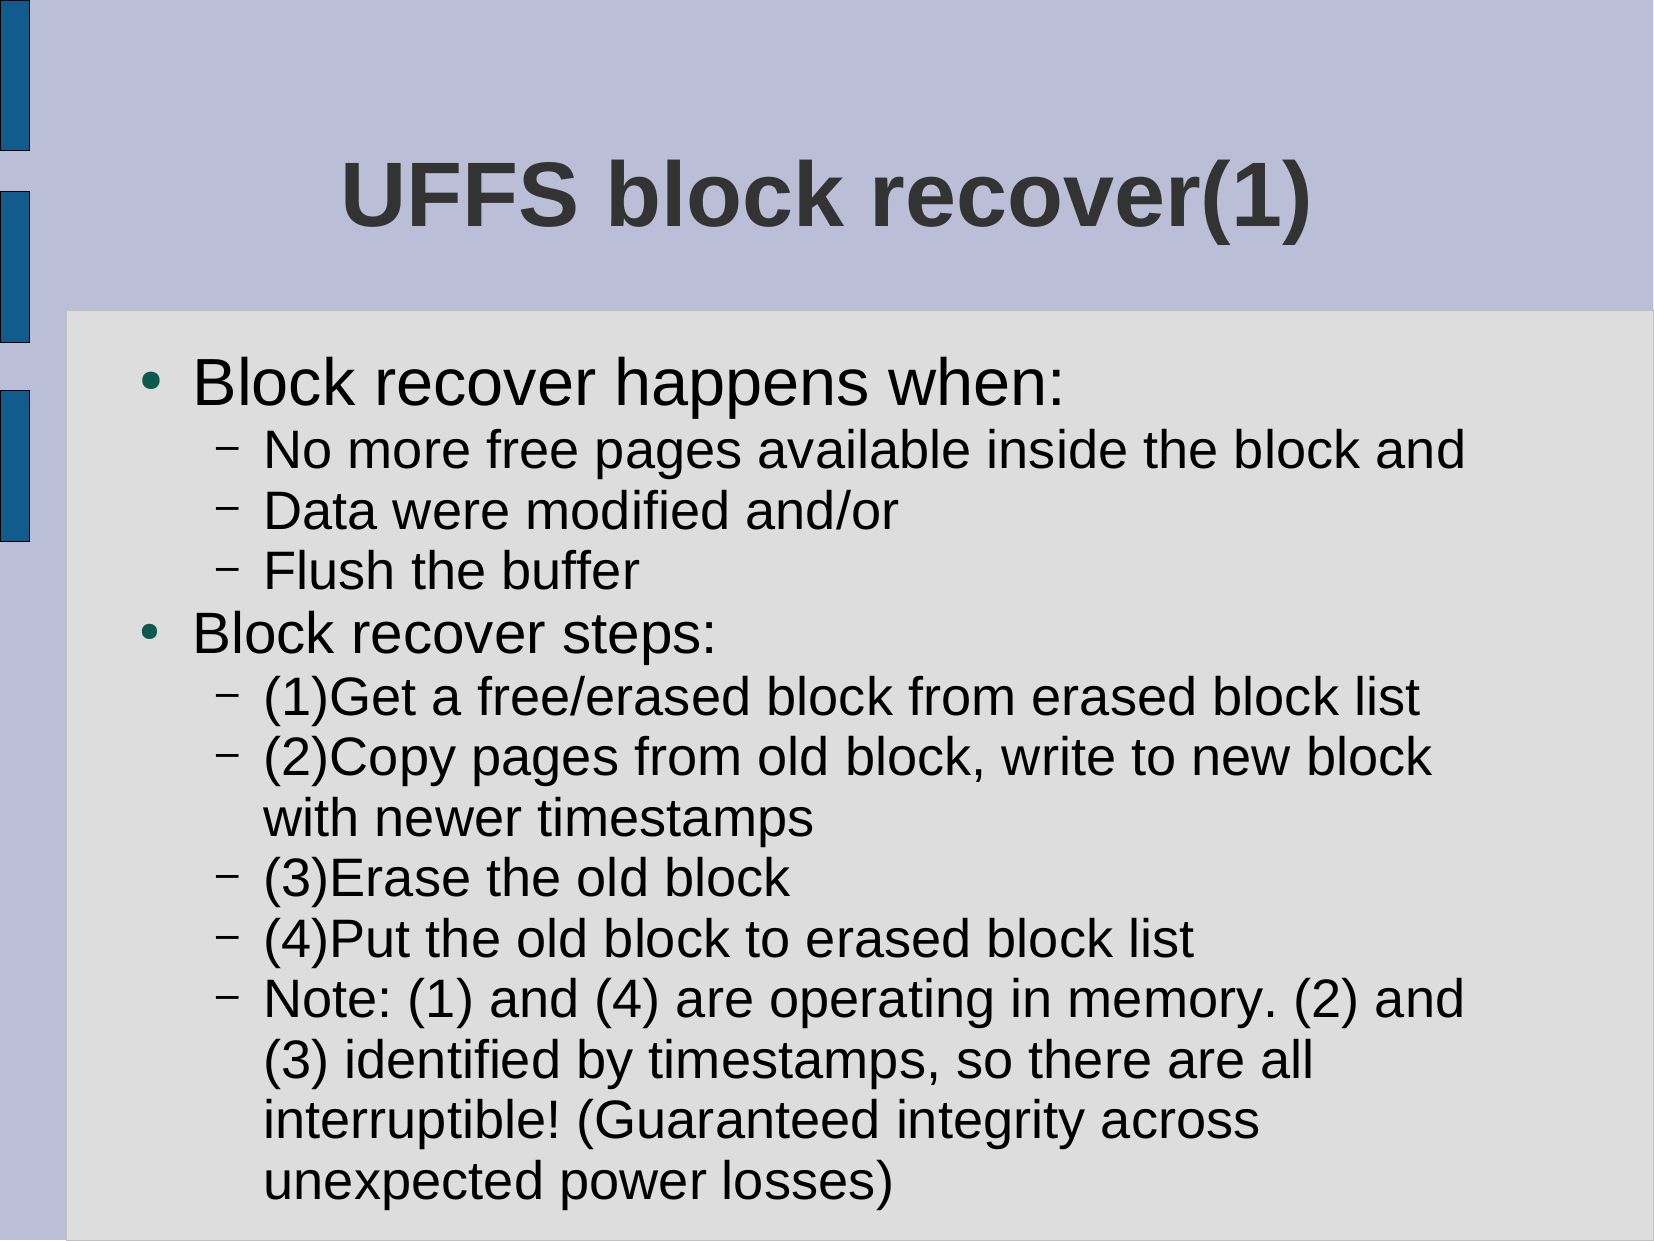

# UFFS block recover(1)
Block recover happens when:
No more free pages available inside the block and
Data were modified and/or
Flush the buffer
Block recover steps:
(1)Get a free/erased block from erased block list
(2)Copy pages from old block, write to new block with newer timestamps
(3)Erase the old block
(4)Put the old block to erased block list
Note: (1) and (4) are operating in memory. (2) and (3) identified by timestamps, so there are all interruptible! (Guaranteed integrity across unexpected power losses)